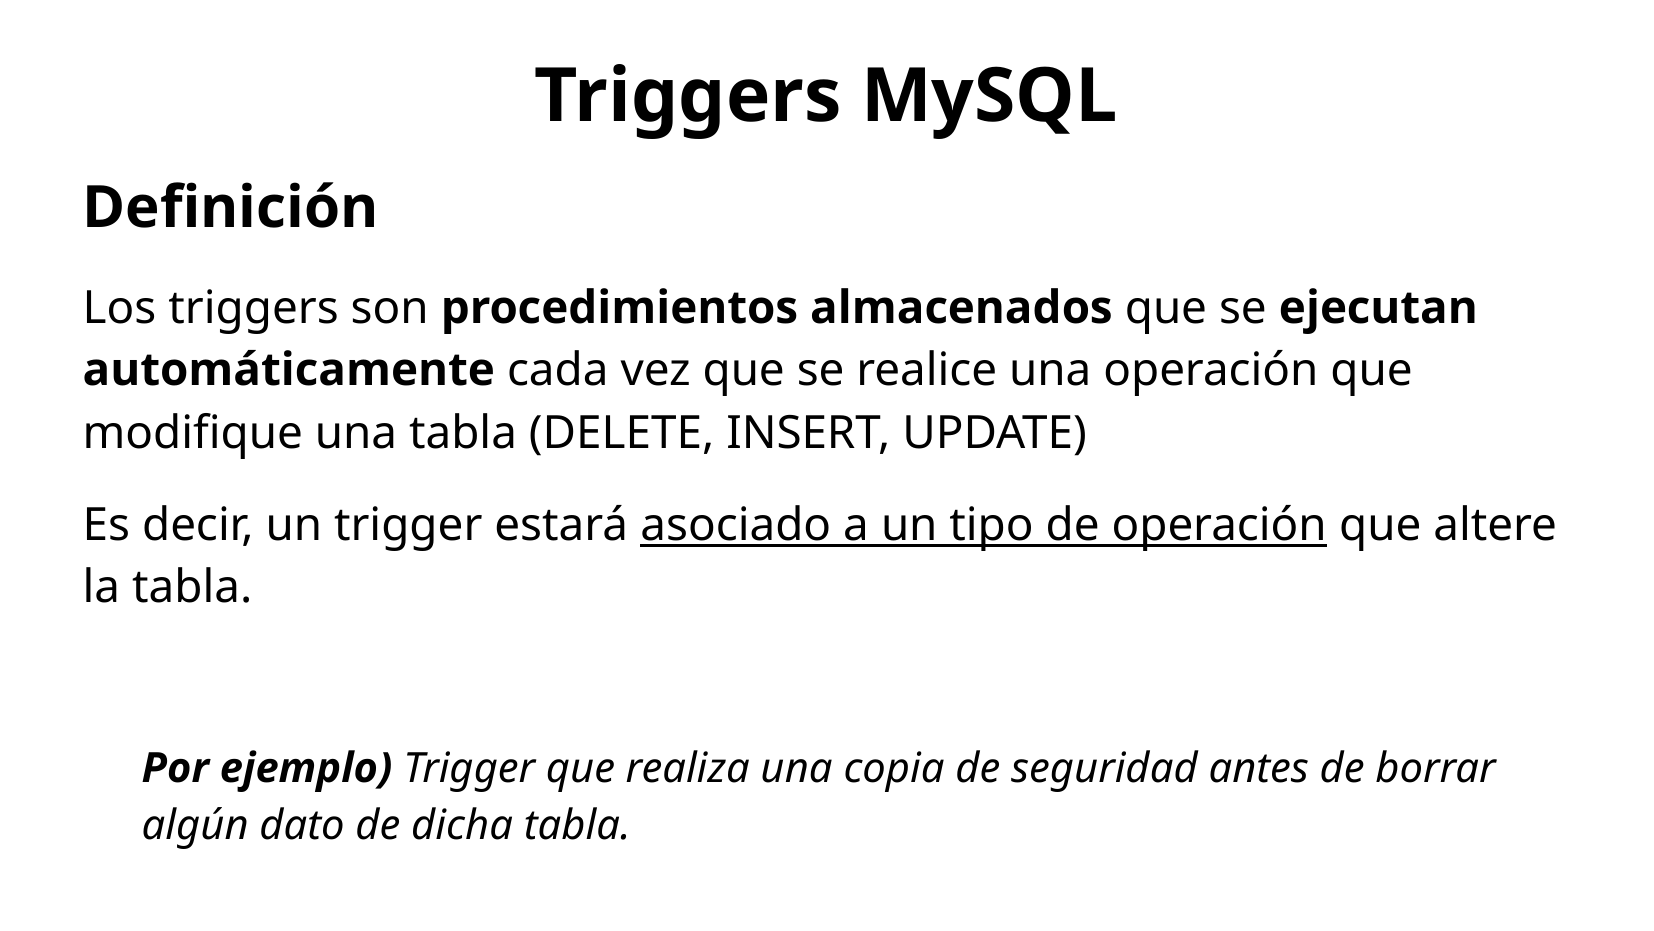

# Triggers MySQL
Definición
Los triggers son procedimientos almacenados que se ejecutan automáticamente cada vez que se realice una operación que modifique una tabla (DELETE, INSERT, UPDATE)
Es decir, un trigger estará asociado a un tipo de operación que altere la tabla.
Por ejemplo) Trigger que realiza una copia de seguridad antes de borrar algún dato de dicha tabla.